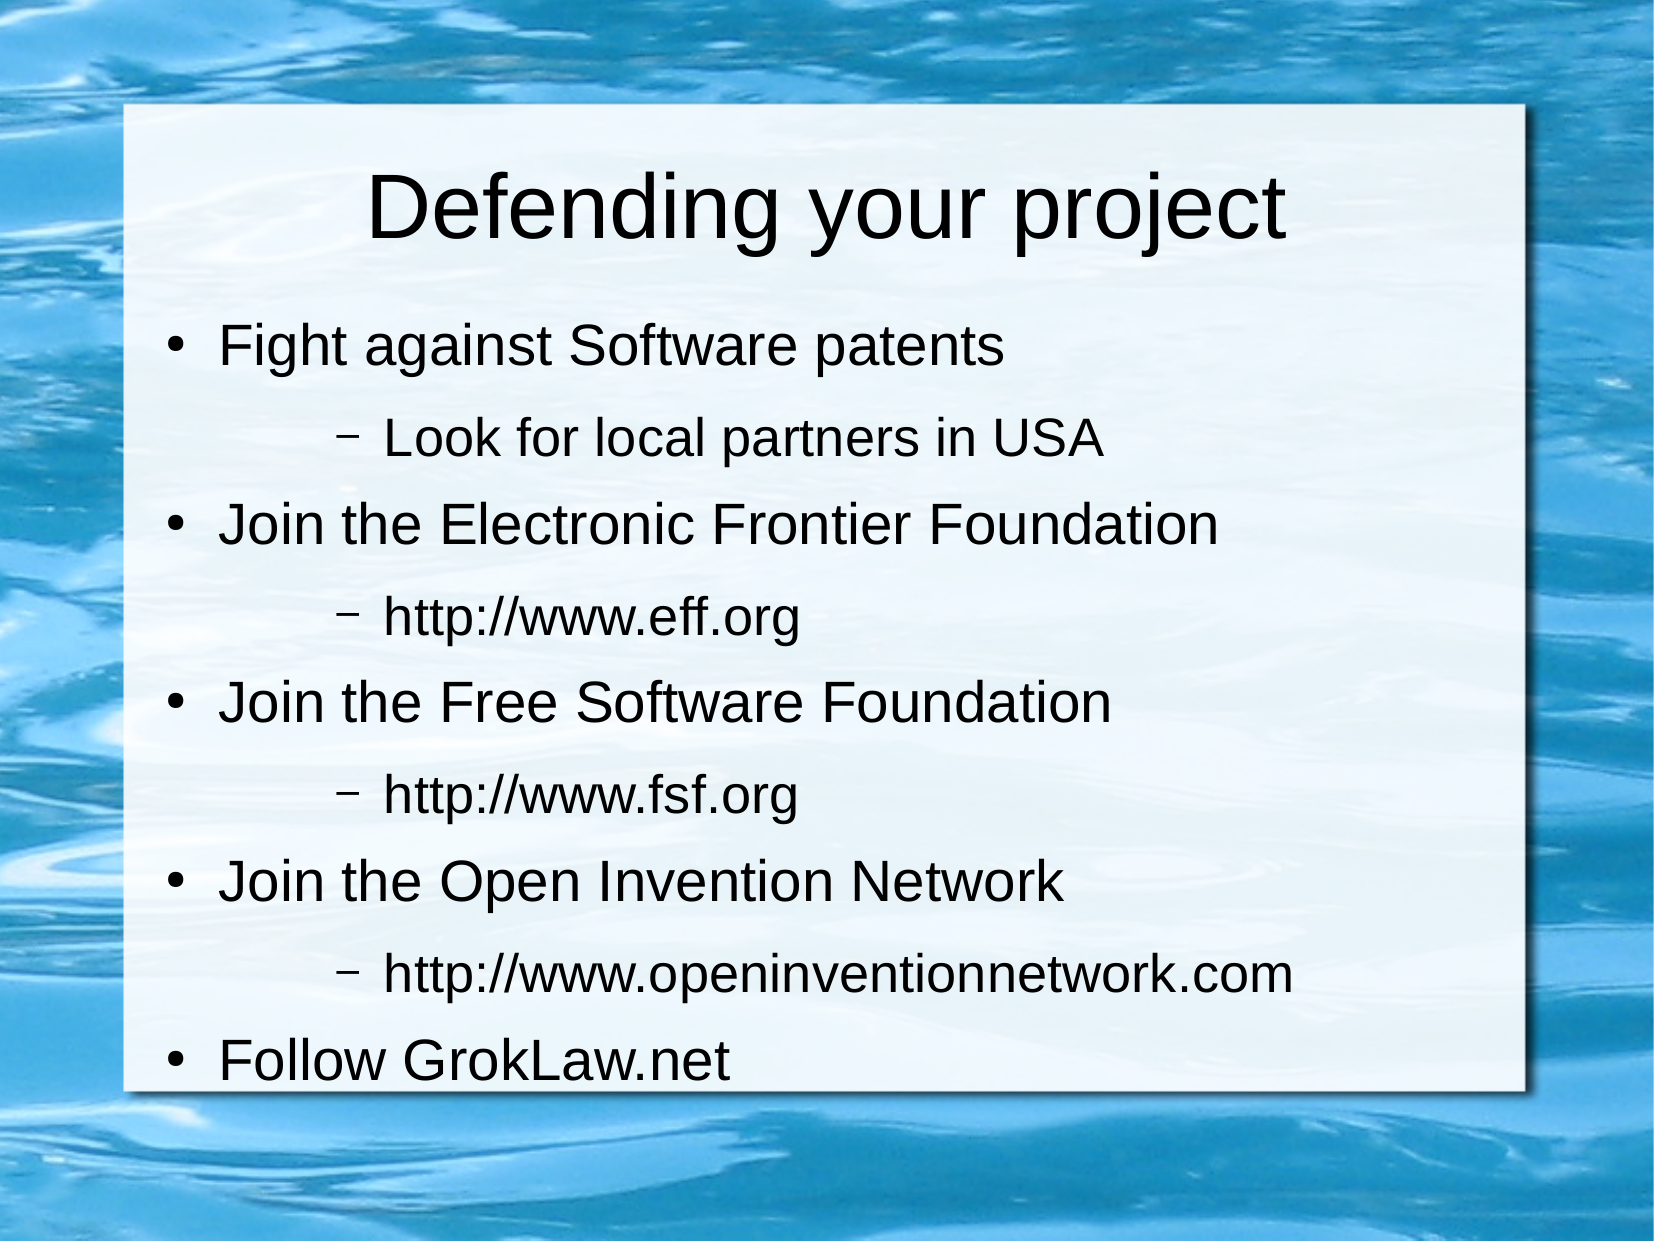

# Defending your project
Fight against Software patents
Look for local partners in USA
Join the Electronic Frontier Foundation
http://www.eff.org
Join the Free Software Foundation
http://www.fsf.org
Join the Open Invention Network
http://www.openinventionnetwork.com
Follow GrokLaw.net